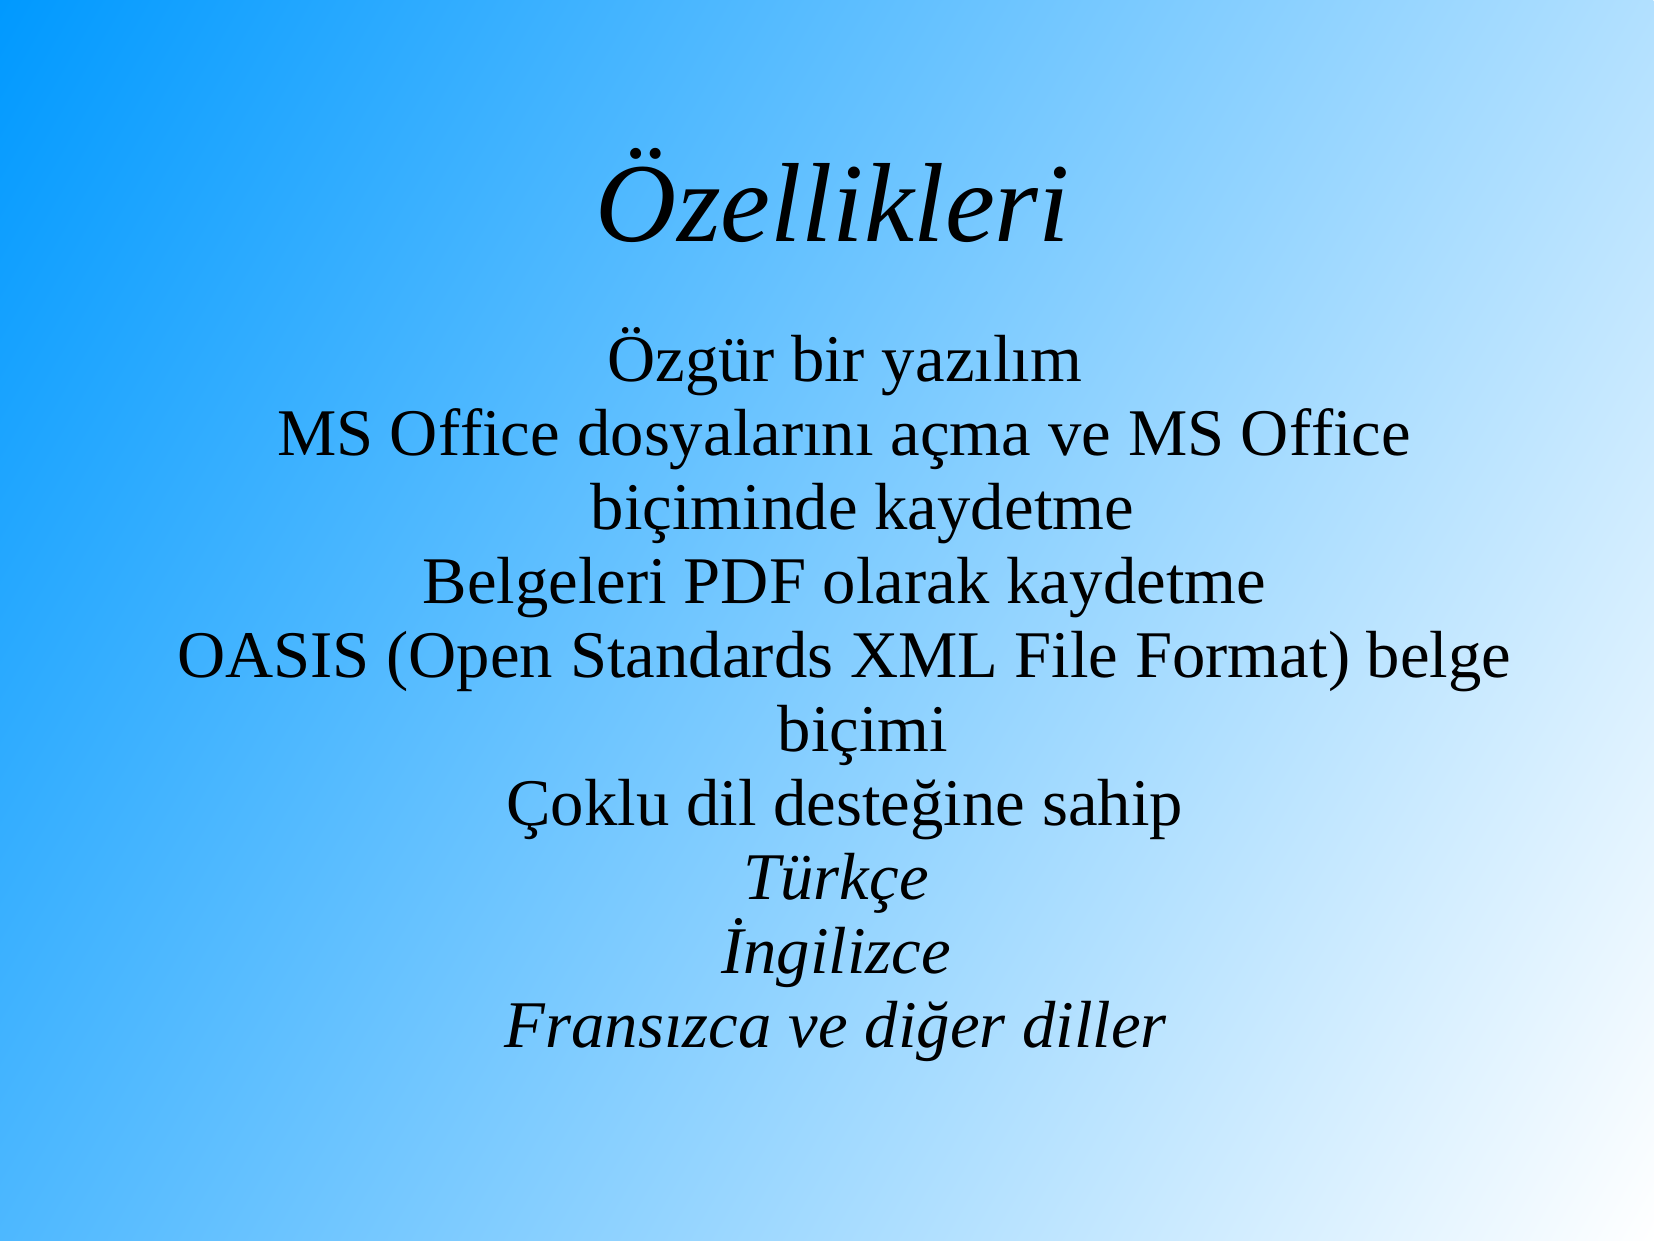

# Özellikleri
Özgür bir yazılım
MS Office dosyalarını açma ve MS Office biçiminde kaydetme
Belgeleri PDF olarak kaydetme
OASIS (Open Standards XML File Format) belge biçimi
Çoklu dil desteğine sahip
Türkçe
İngilizce
Fransızca ve diğer diller